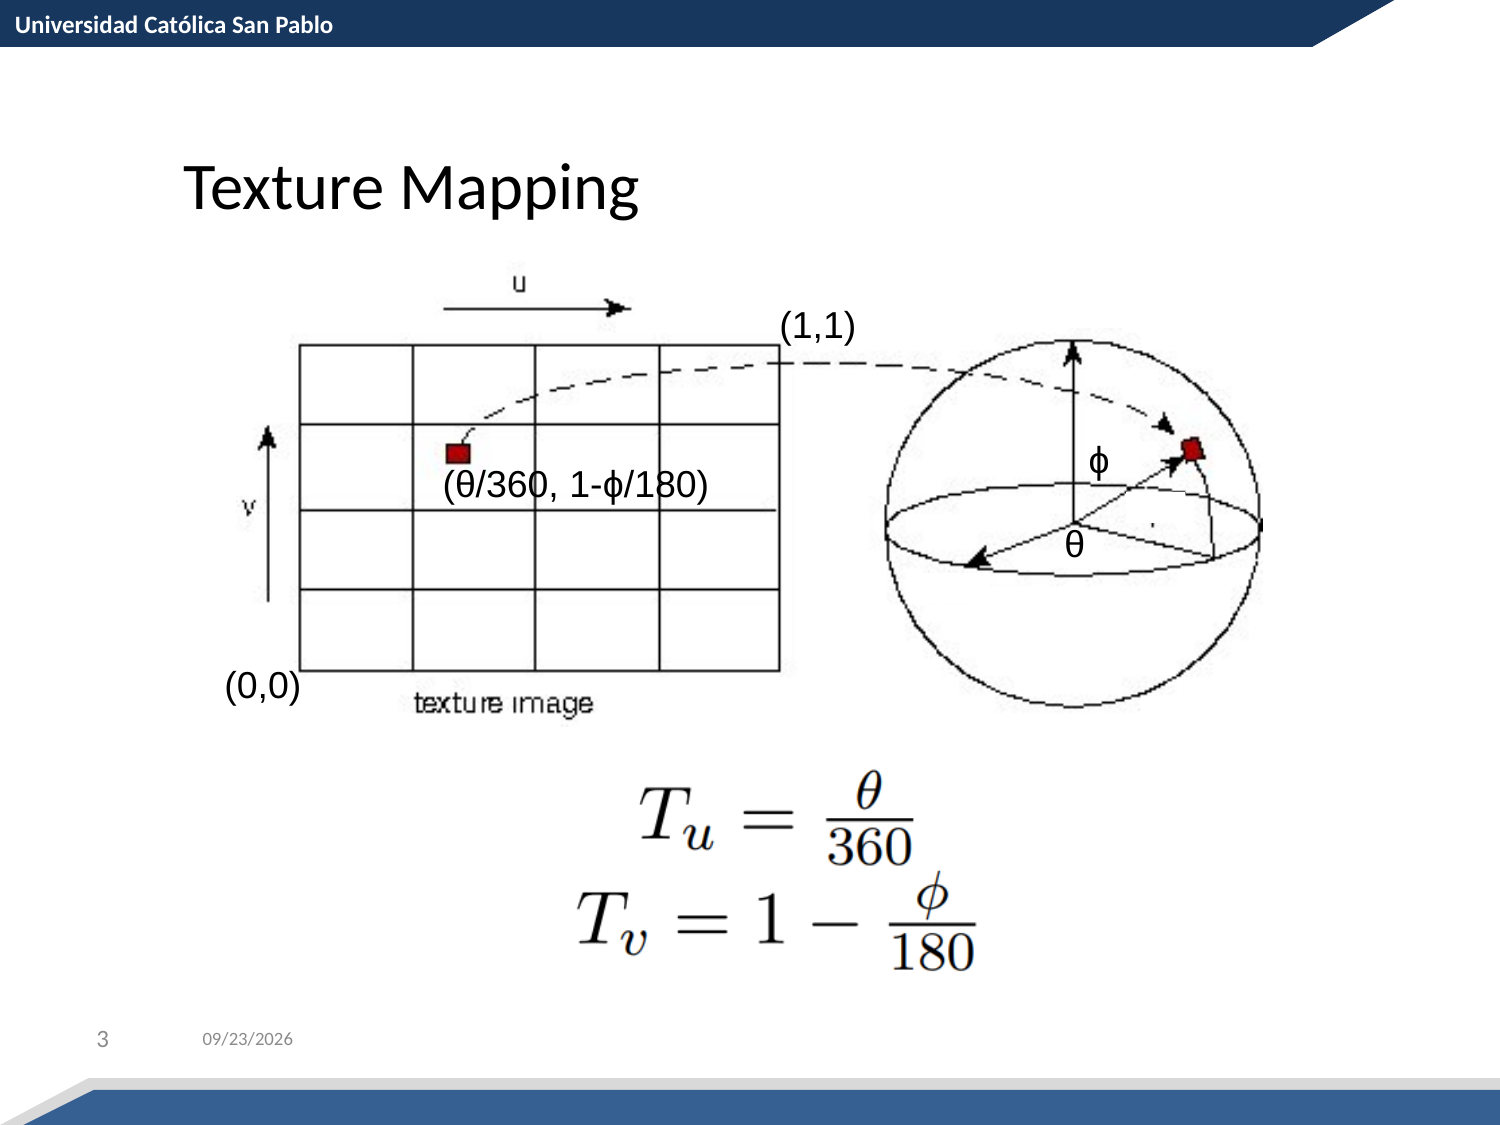

Universidad Católica San Pablo
# Texture Mapping
(1,1)
ϕ
(θ/360, 1-ϕ/180)
θ
(0,0)